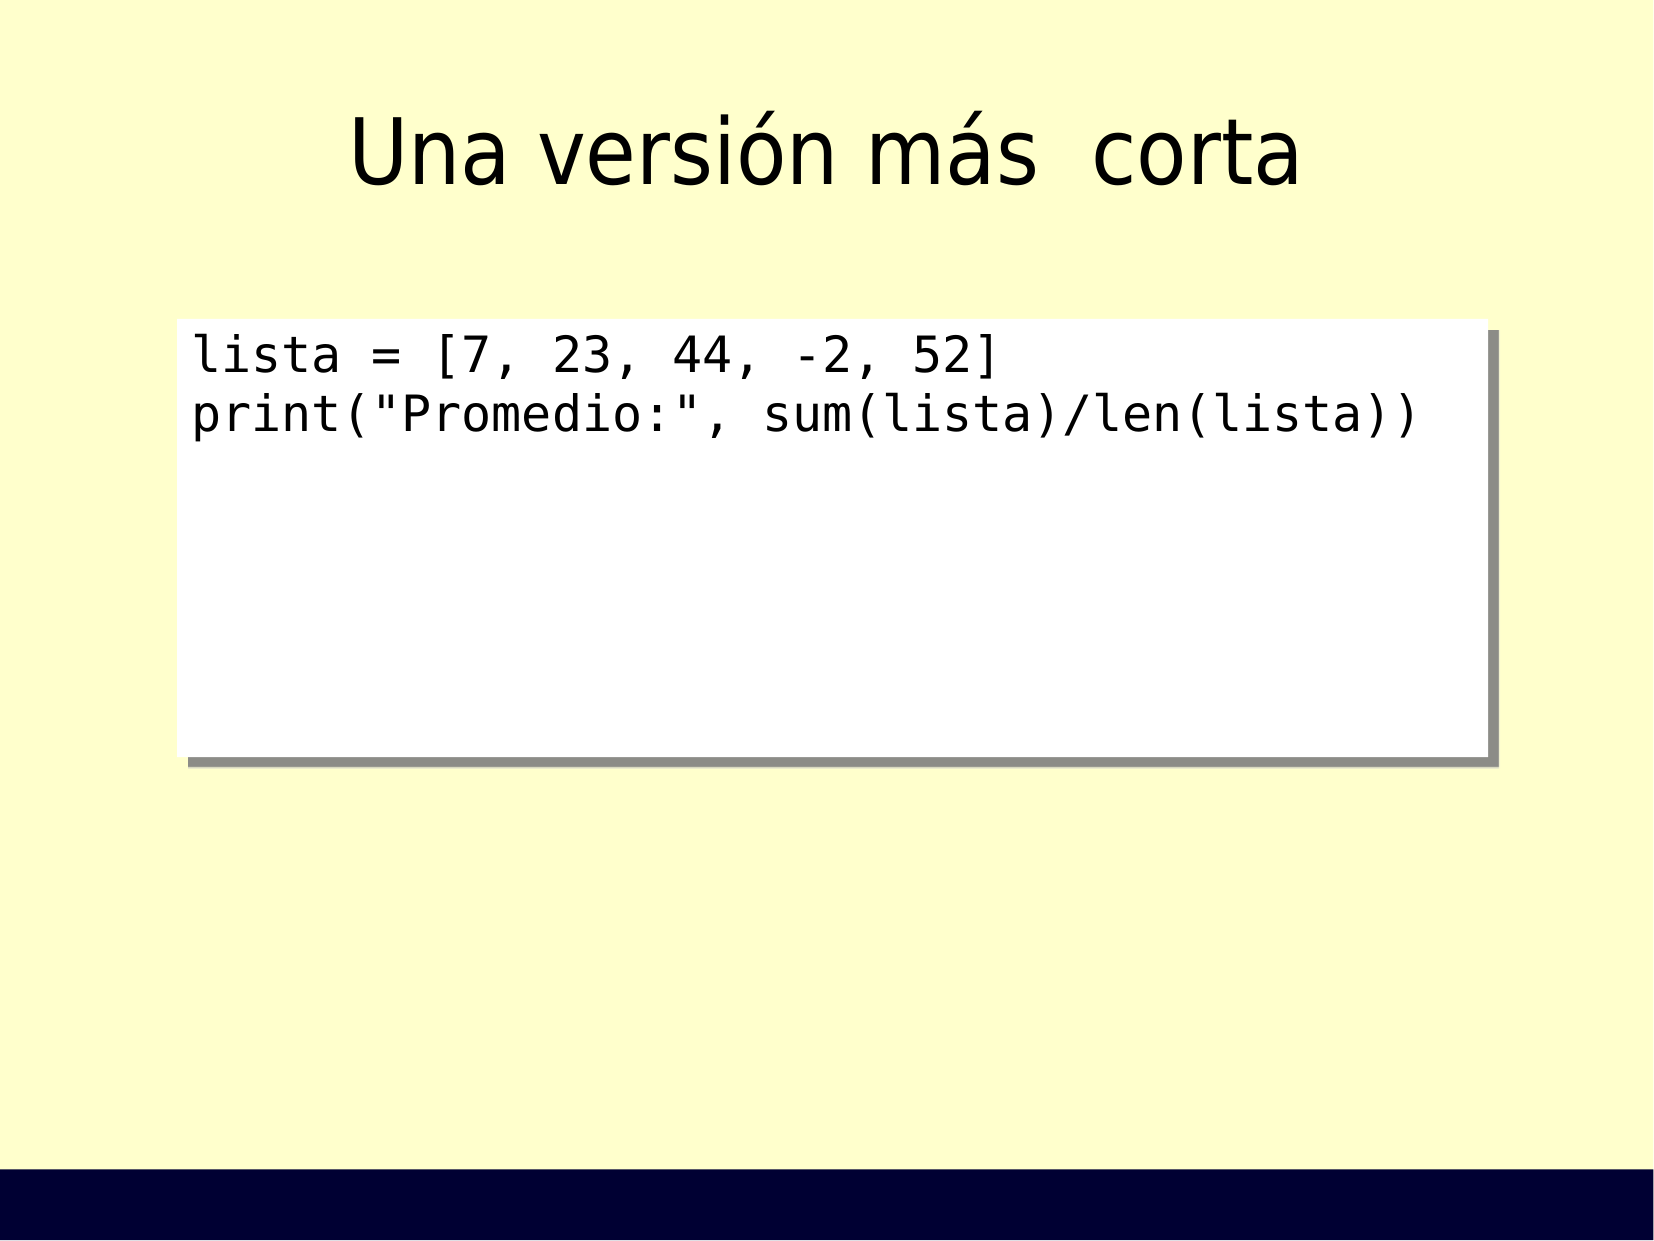

# Una versión más corta
lista = [7, 23, 44, -2, 52]
print("Promedio:", sum(lista)/len(lista))